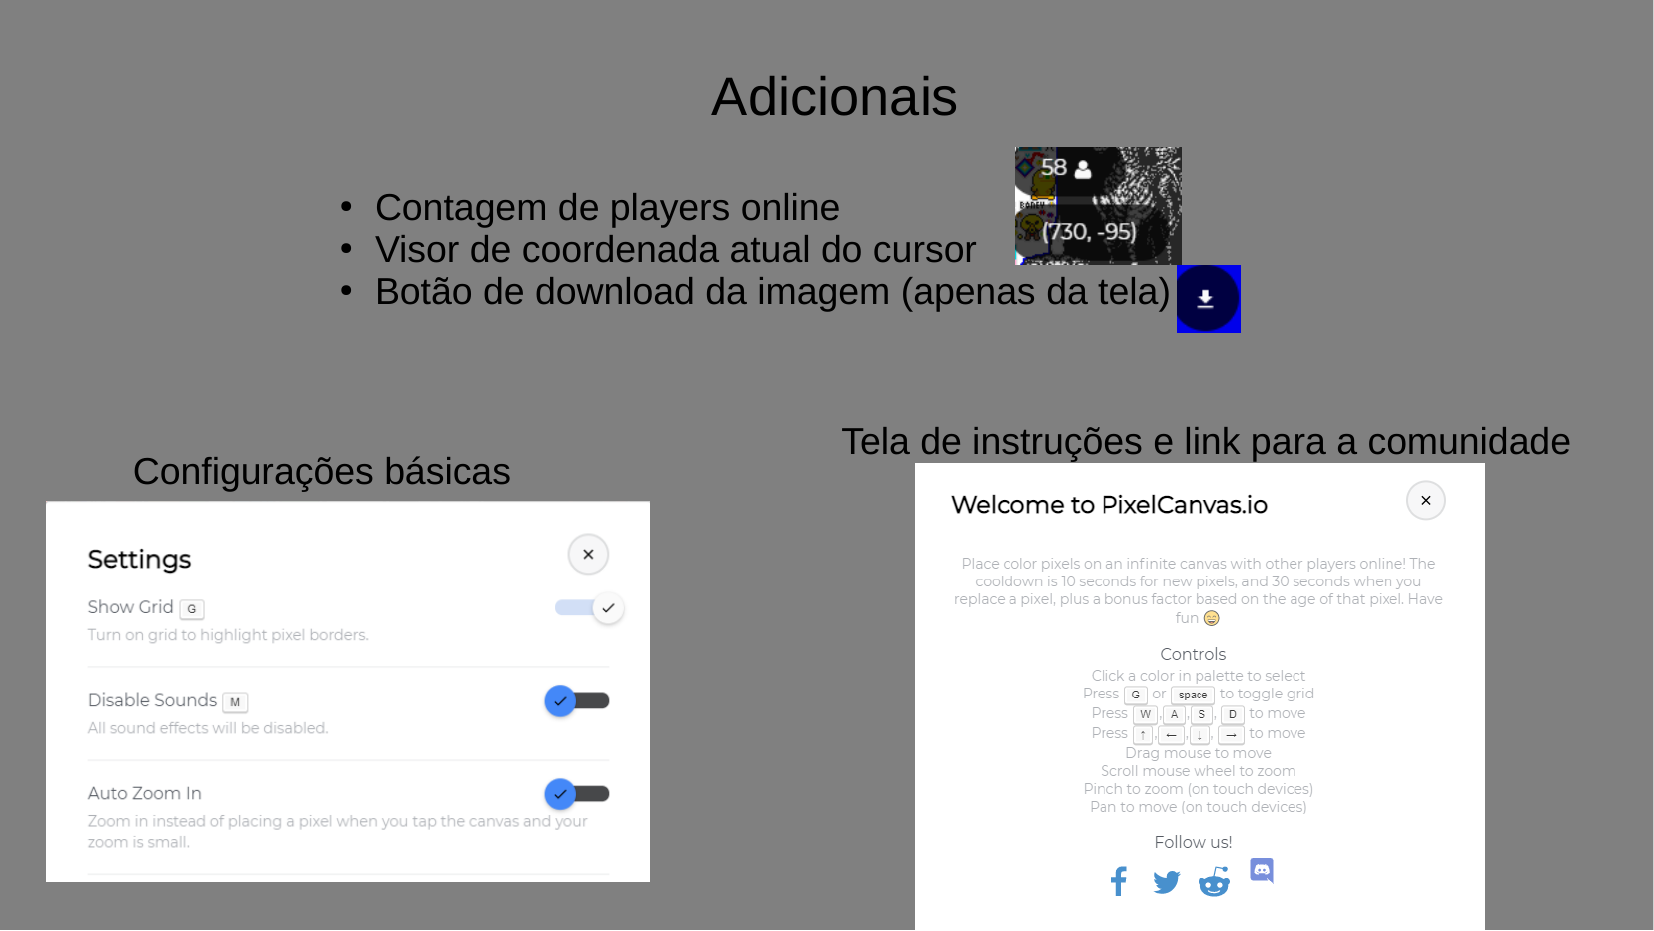

Adicionais
Contagem de players online
Visor de coordenada atual do cursor
Botão de download da imagem (apenas da tela)
Tela de instruções e link para a comunidade
Configurações básicas